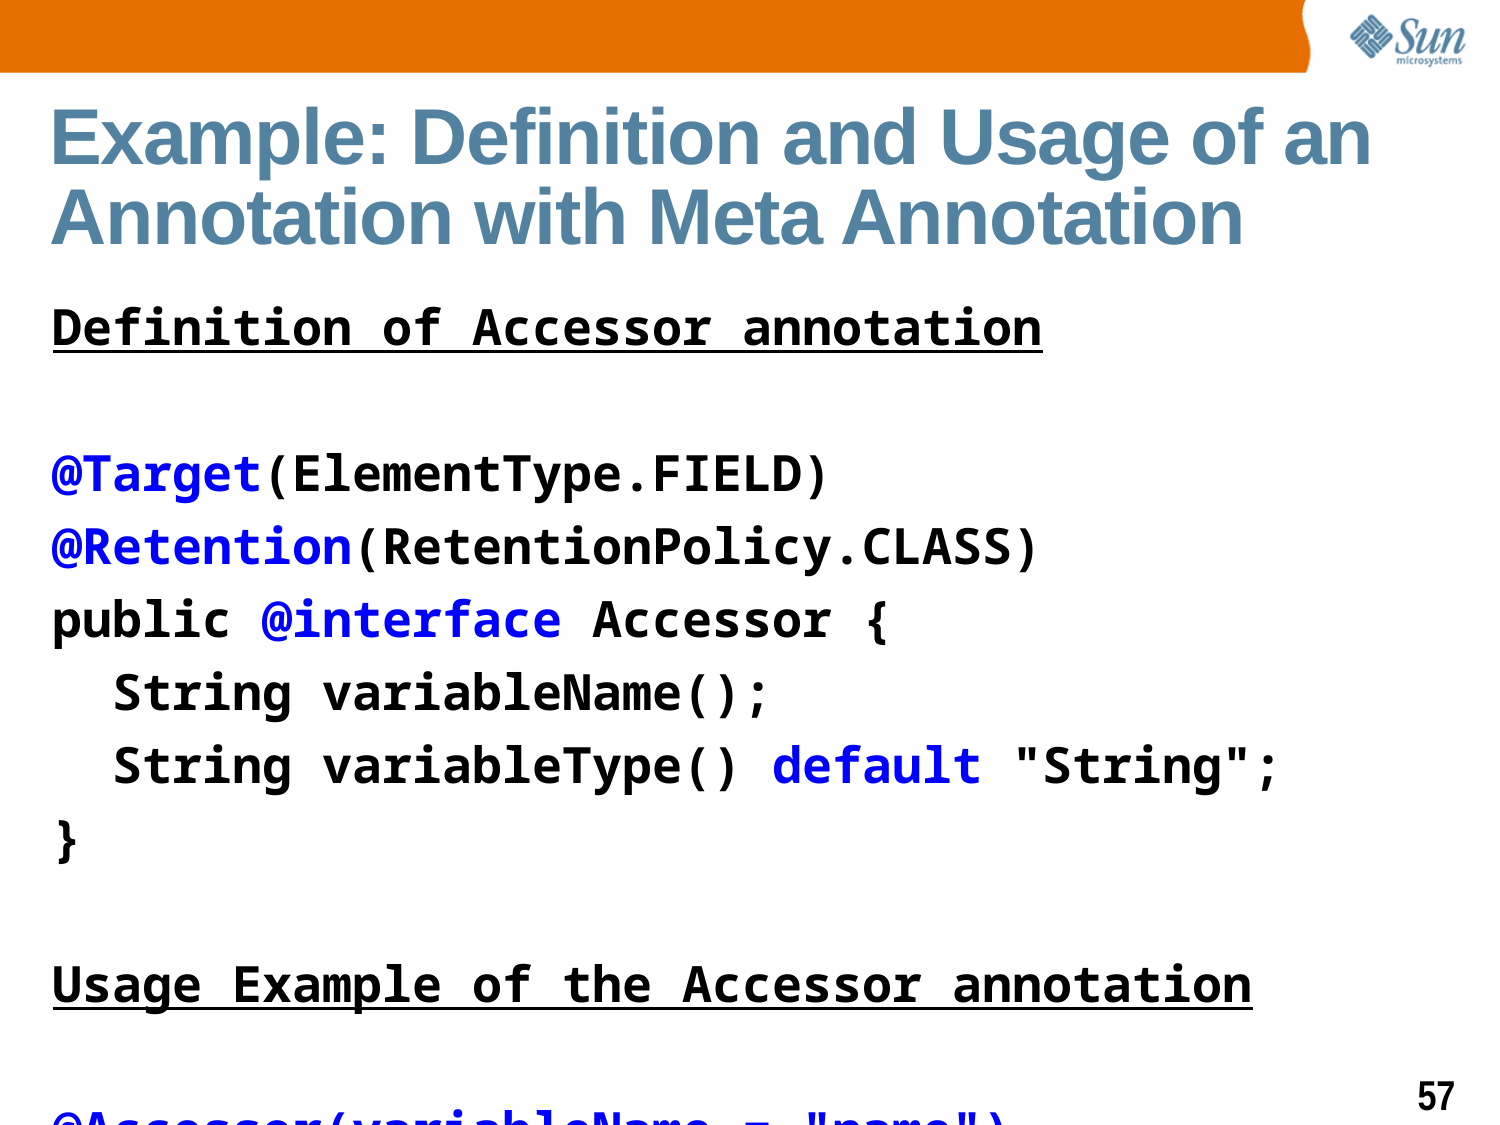

# Example: Definition and Usage of an Annotation with Meta Annotation
Definition of Accessor annotation
@Target(ElementType.FIELD)
@Retention(RetentionPolicy.CLASS)
public @interface Accessor {
 String variableName();
 String variableType() default "String";
}
Usage Example of the Accessor annotation
@Accessor(variableName = "name")
public String myVariable;